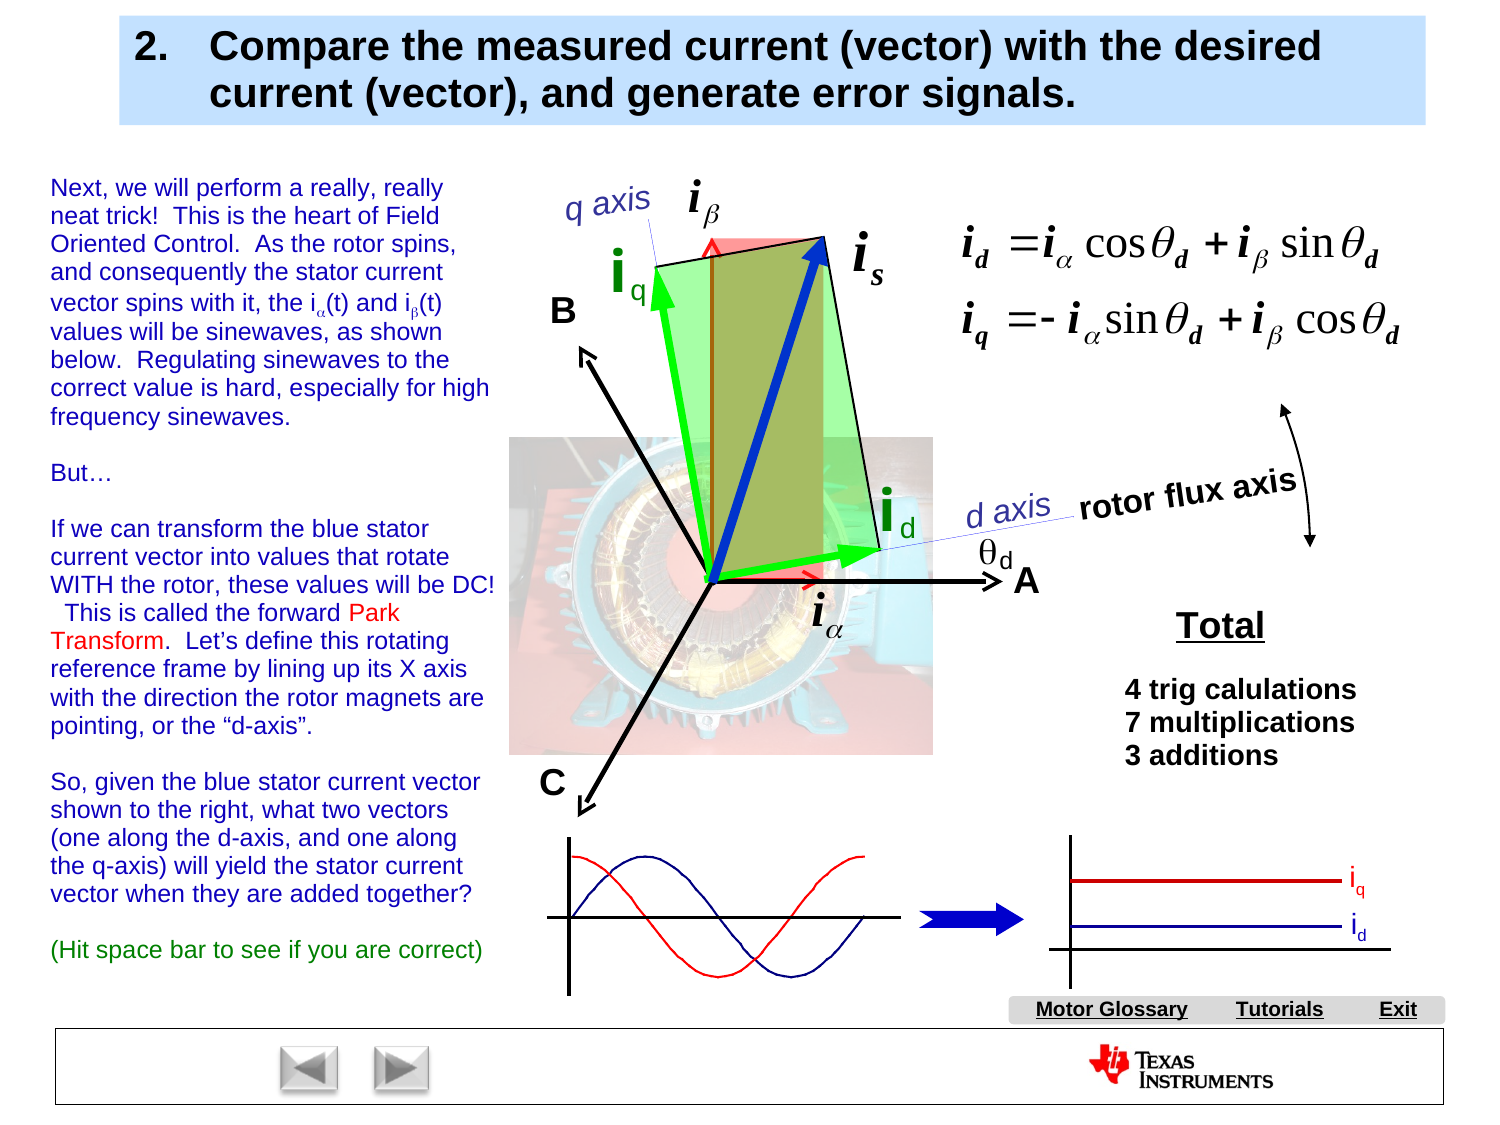

Compare the measured current (vector) with the desired current (vector), and generate error signals.
Next, we will perform a really, really neat trick! This is the heart of Field Oriented Control. As the rotor spins, and consequently the stator current vector spins with it, the i(t) and i(t) values will be sinewaves, as shown below. Regulating sinewaves to the correct value is hard, especially for high frequency sinewaves.
But…
If we can transform the blue stator current vector into values that rotate WITH the rotor, these values will be DC! This is called the forward Park Transform. Let’s define this rotating reference frame by lining up its X axis with the direction the rotor magnets are pointing, or the “d-axis”.
So, given the blue stator current vector shown to the right, what two vectors (one along the d-axis, and one along the q-axis) will yield the stator current vector when they are added together?
(Hit space bar to see if you are correct)
q axis
i
q
i
d
B
rotor flux axis
d axis

d
A
Total
4 trig calulations
7 multiplications
3 additions
C
iq
id